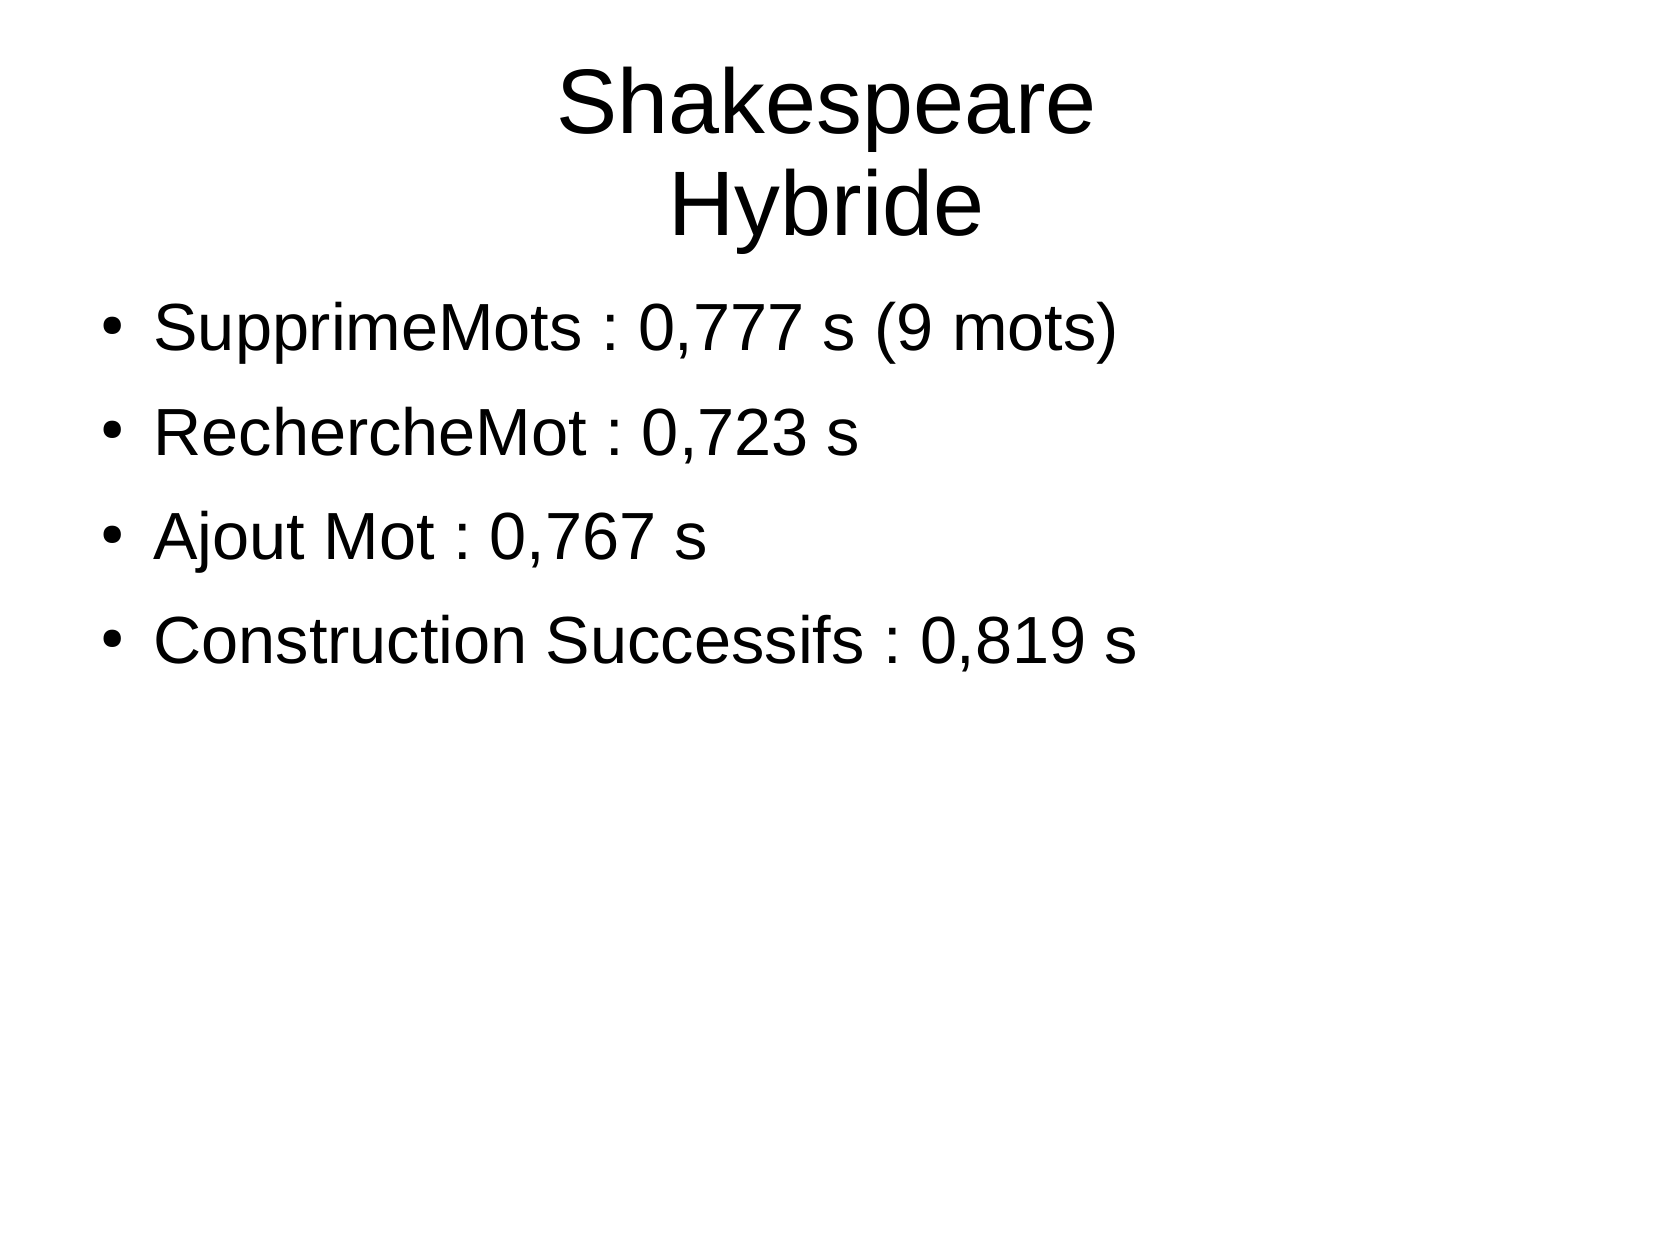

# Shakespeare Hybride
SupprimeMots : 0,777 s (9 mots)
RechercheMot : 0,723 s
Ajout Mot : 0,767 s
Construction Successifs : 0,819 s